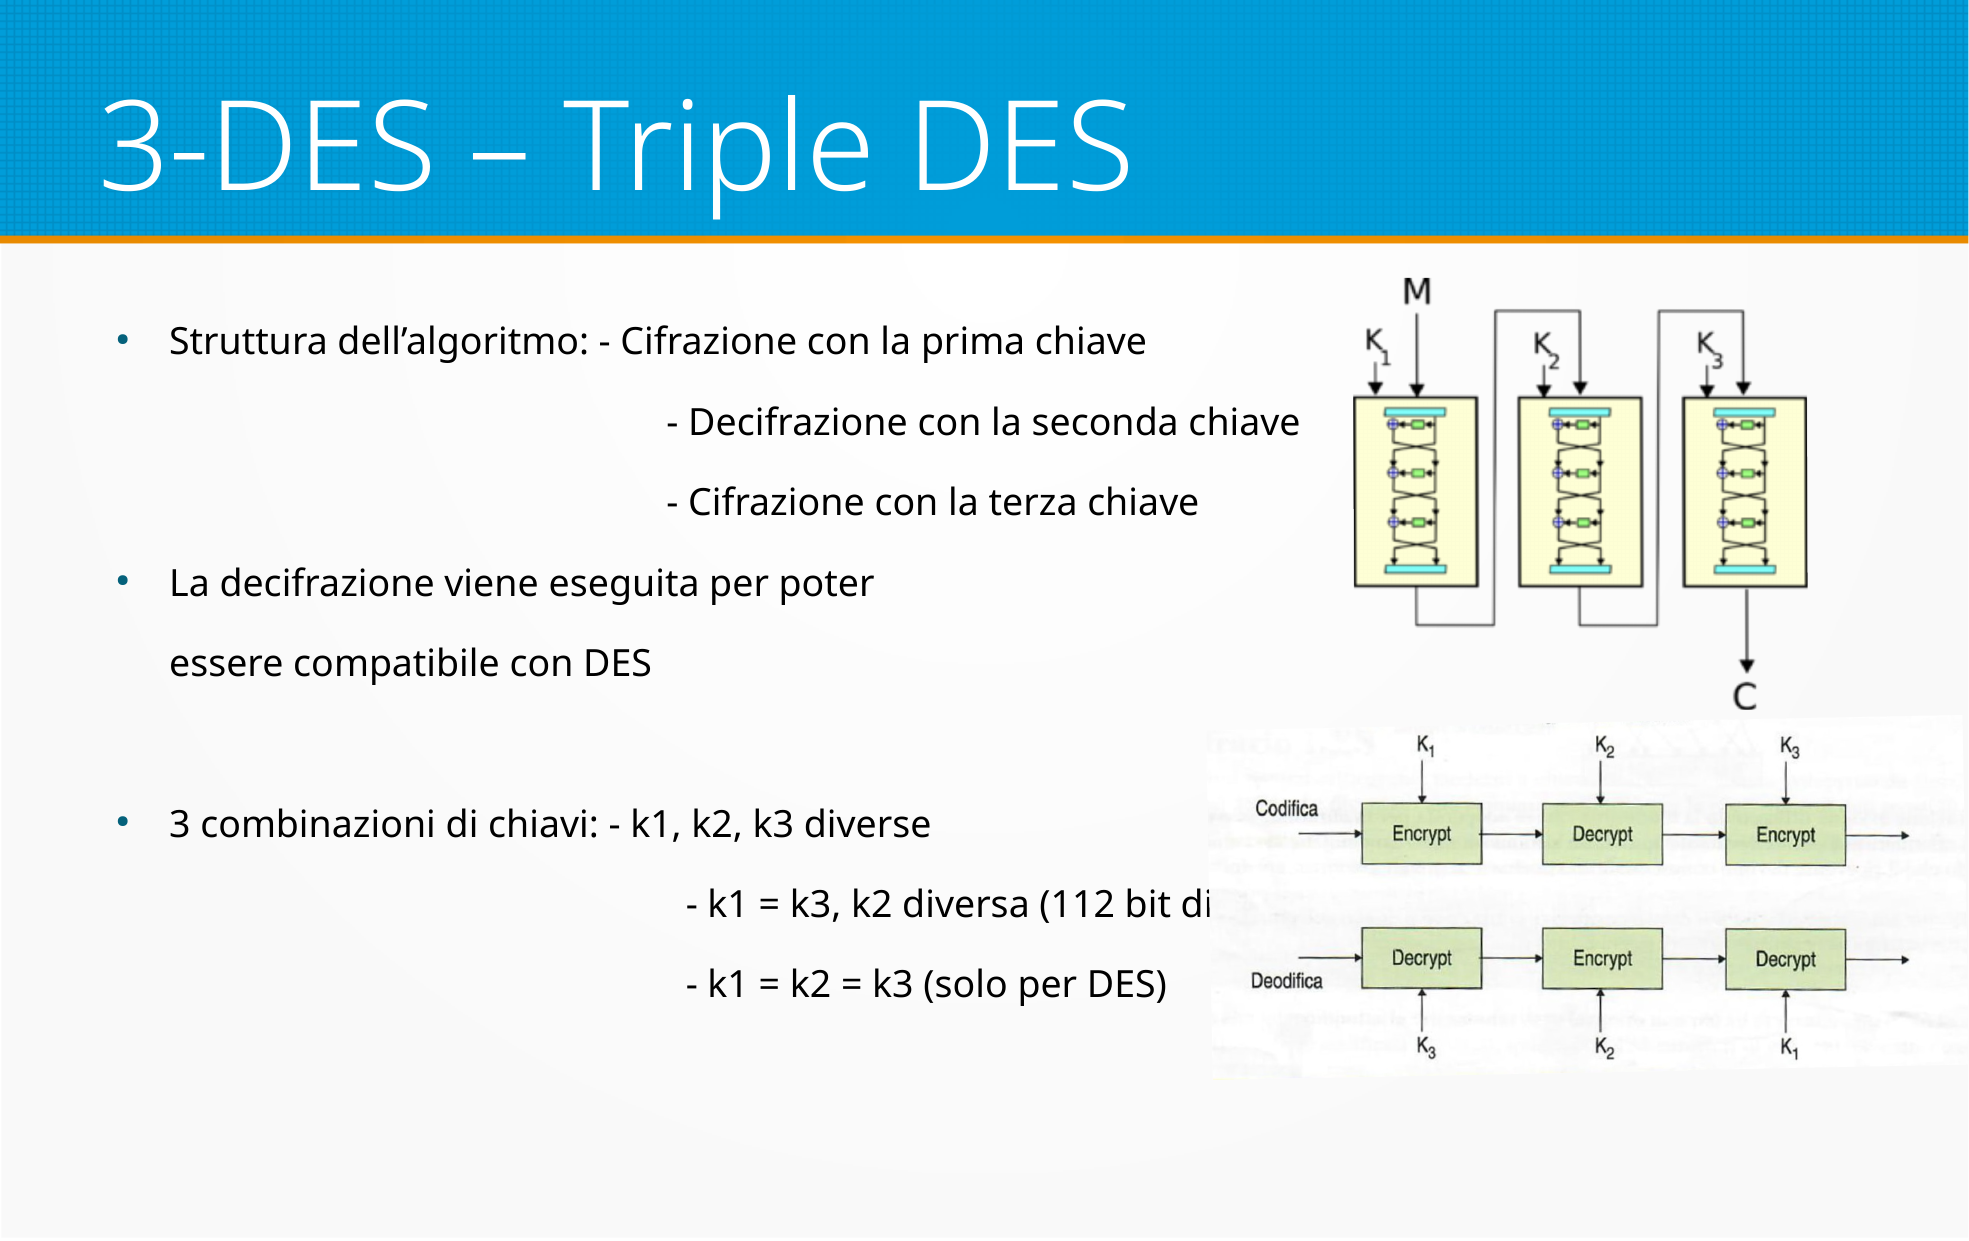

# 3-DES – Triple DES
Struttura dell’algoritmo: - Cifrazione con la prima chiave
 - Decifrazione con la seconda chiave
 - Cifrazione con la terza chiave
La decifrazione viene eseguita per poter
essere compatibile con DES
3 combinazioni di chiavi: - k1, k2, k3 diverse
 - k1 = k3, k2 diversa (112 bit di sicurezza)
 - k1 = k2 = k3 (solo per DES)